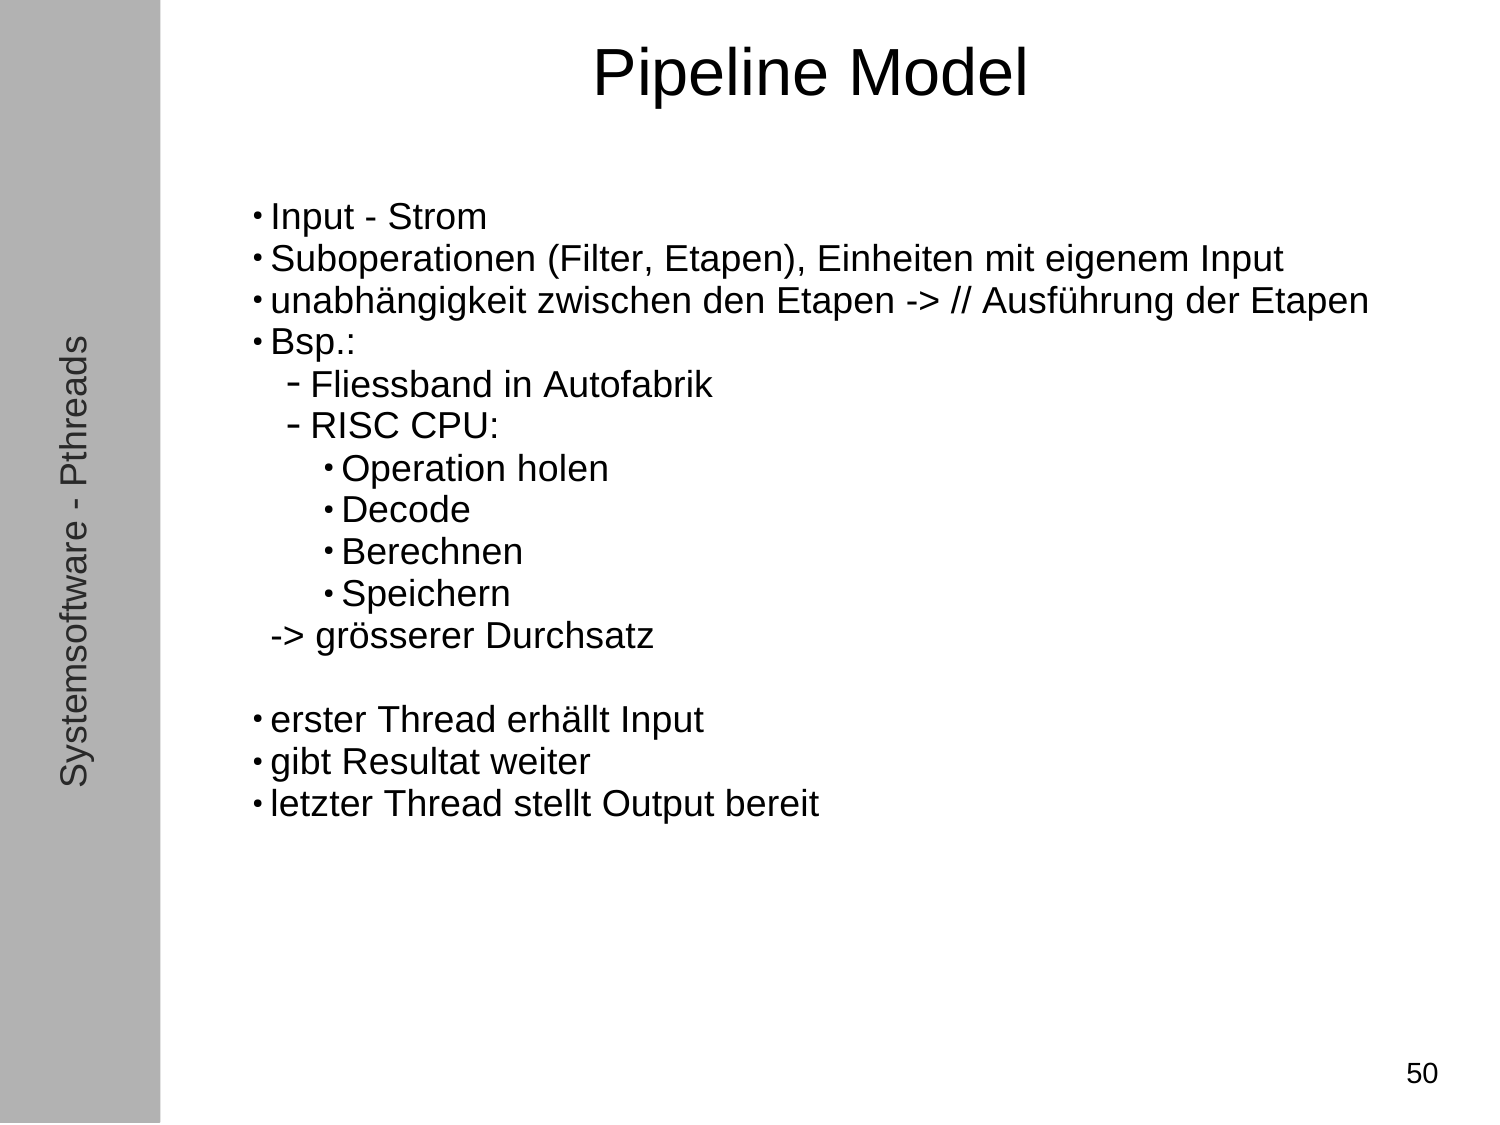

Pipeline Model
Input - Strom
Suboperationen (Filter, Etapen), Einheiten mit eigenem Input
unabhängigkeit zwischen den Etapen -> // Ausführung der Etapen
Bsp.:
Fliessband in Autofabrik
RISC CPU:
Operation holen
Decode
Berechnen
Speichern
-> grösserer Durchsatz
erster Thread erhällt Input
gibt Resultat weiter
letzter Thread stellt Output bereit
Systemsoftware - Pthreads